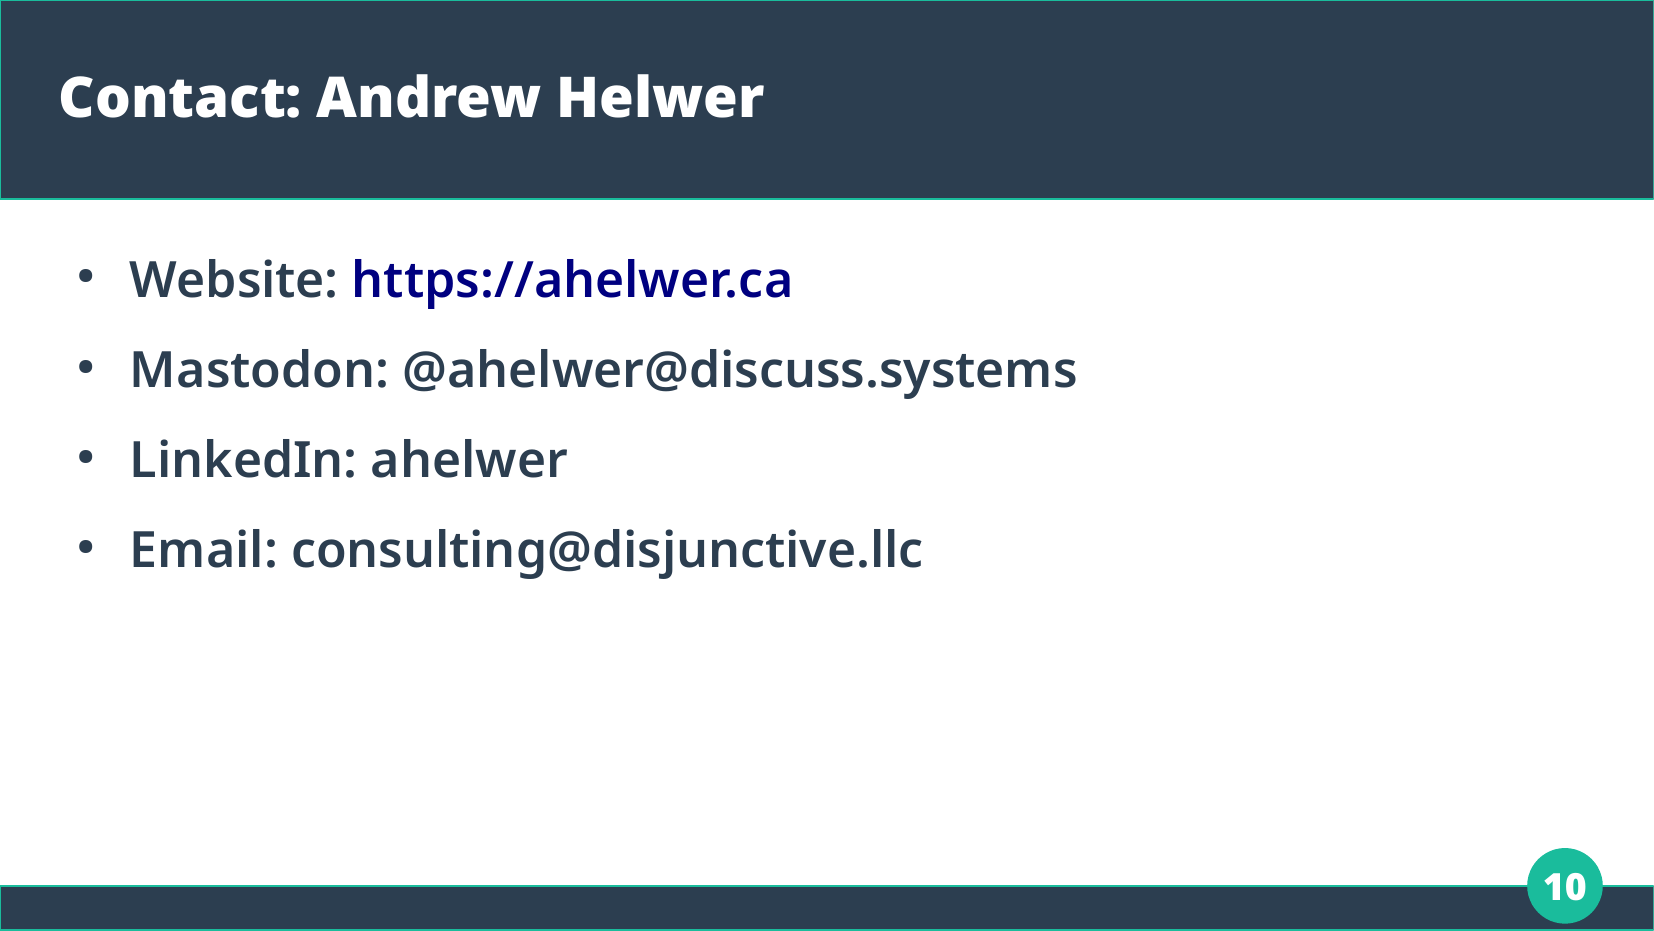

# Contact: Andrew Helwer
Website: https://ahelwer.ca
Mastodon: @ahelwer@discuss.systems
LinkedIn: ahelwer
Email: consulting@disjunctive.llc
10